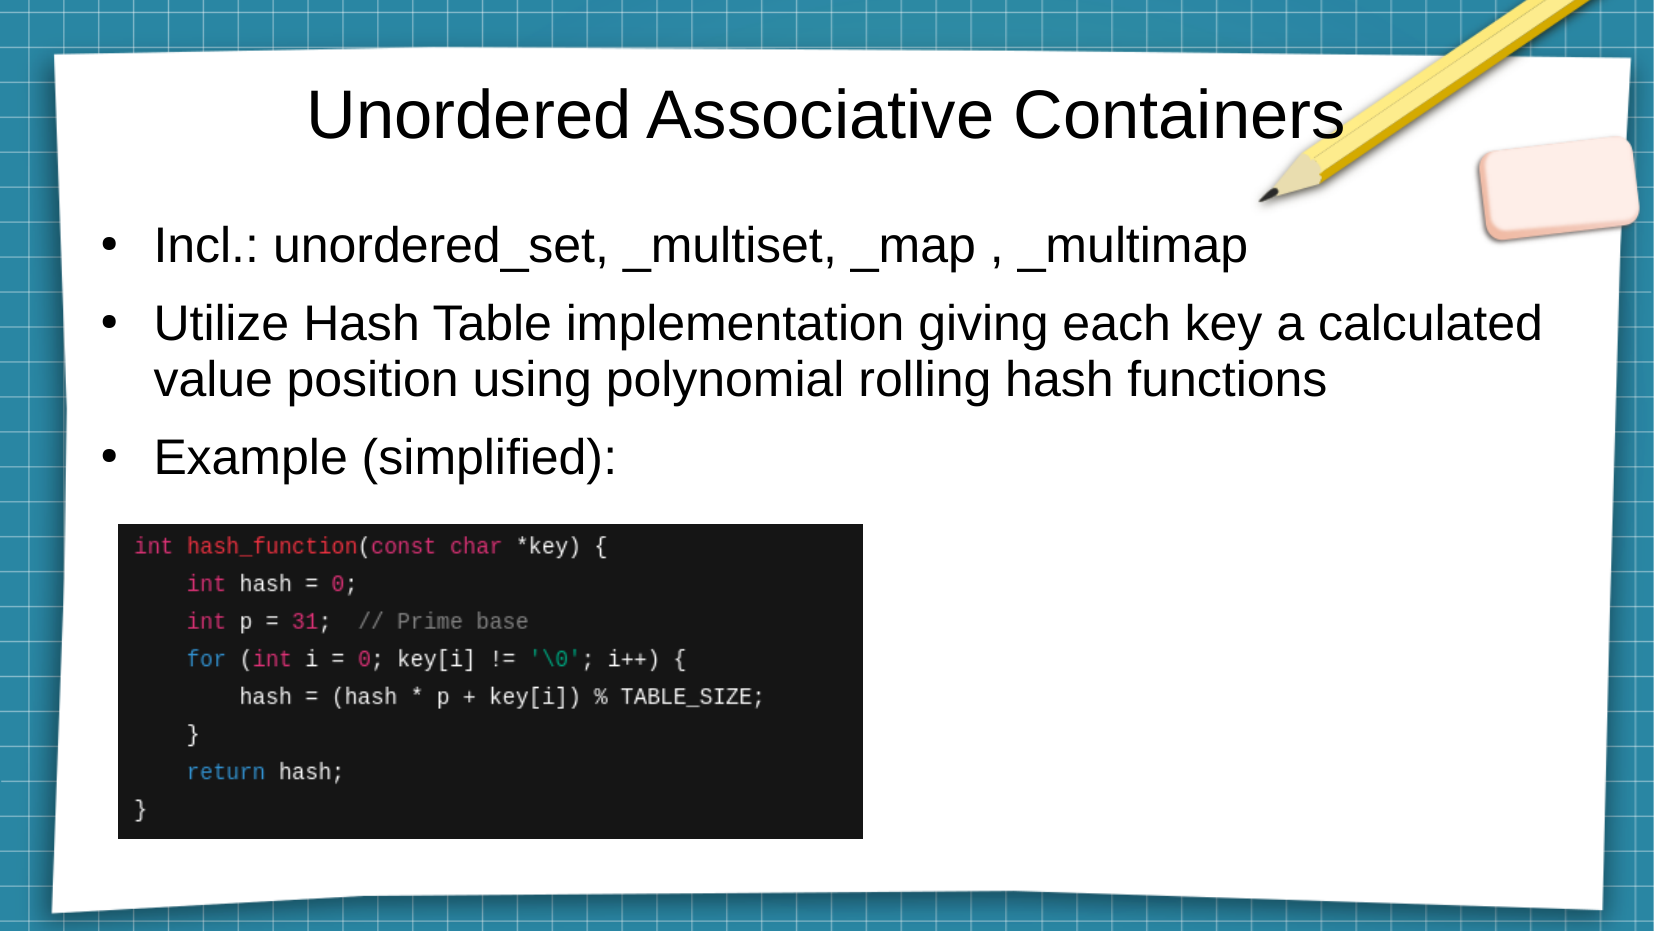

# Unordered Associative Containers
Incl.: unordered_set, _multiset, _map , _multimap
Utilize Hash Table implementation giving each key a calculated value position using polynomial rolling hash functions
Example (simplified):